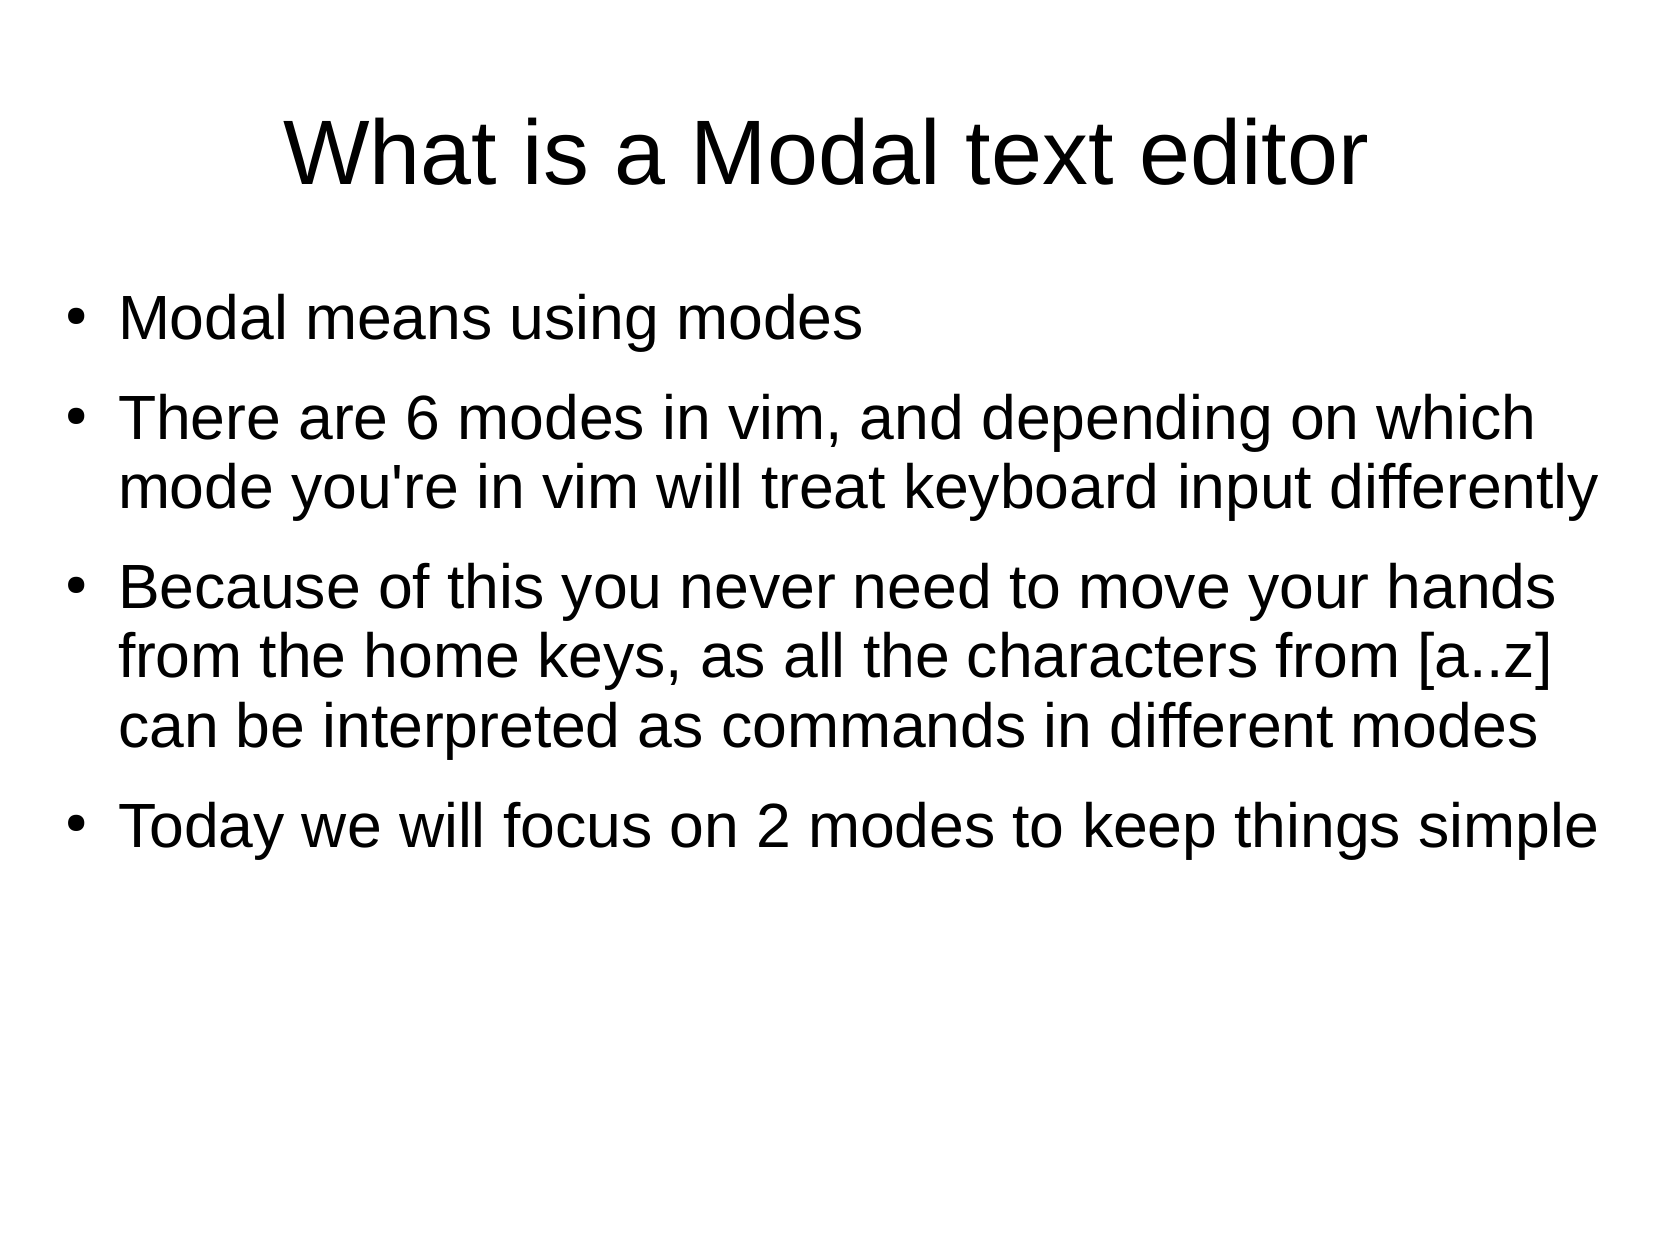

# What is a Modal text editor
Modal means using modes
There are 6 modes in vim, and depending on which mode you're in vim will treat keyboard input differently
Because of this you never need to move your hands from the home keys, as all the characters from [a..z] can be interpreted as commands in different modes
Today we will focus on 2 modes to keep things simple